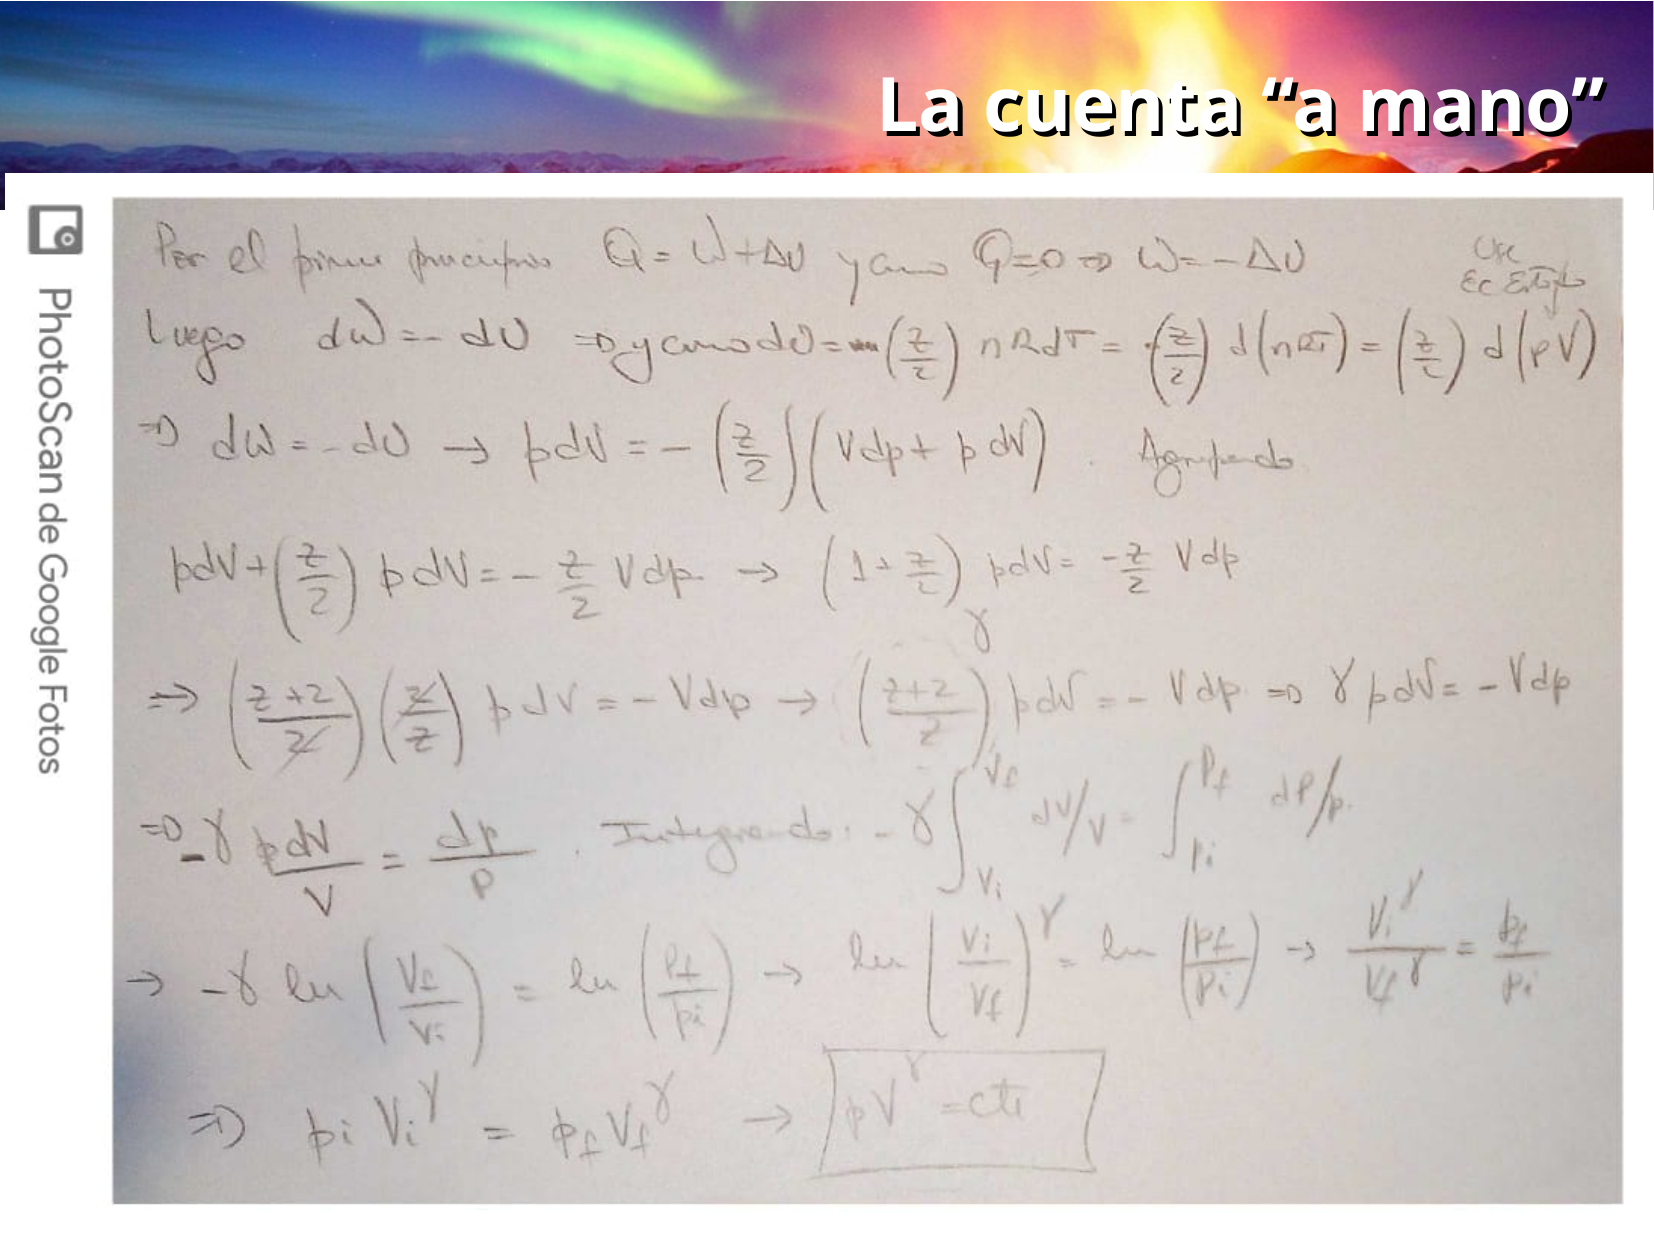

# La cuenta “a mano”
Mar 31, 2020
H. Asorey - F3B 2020
25